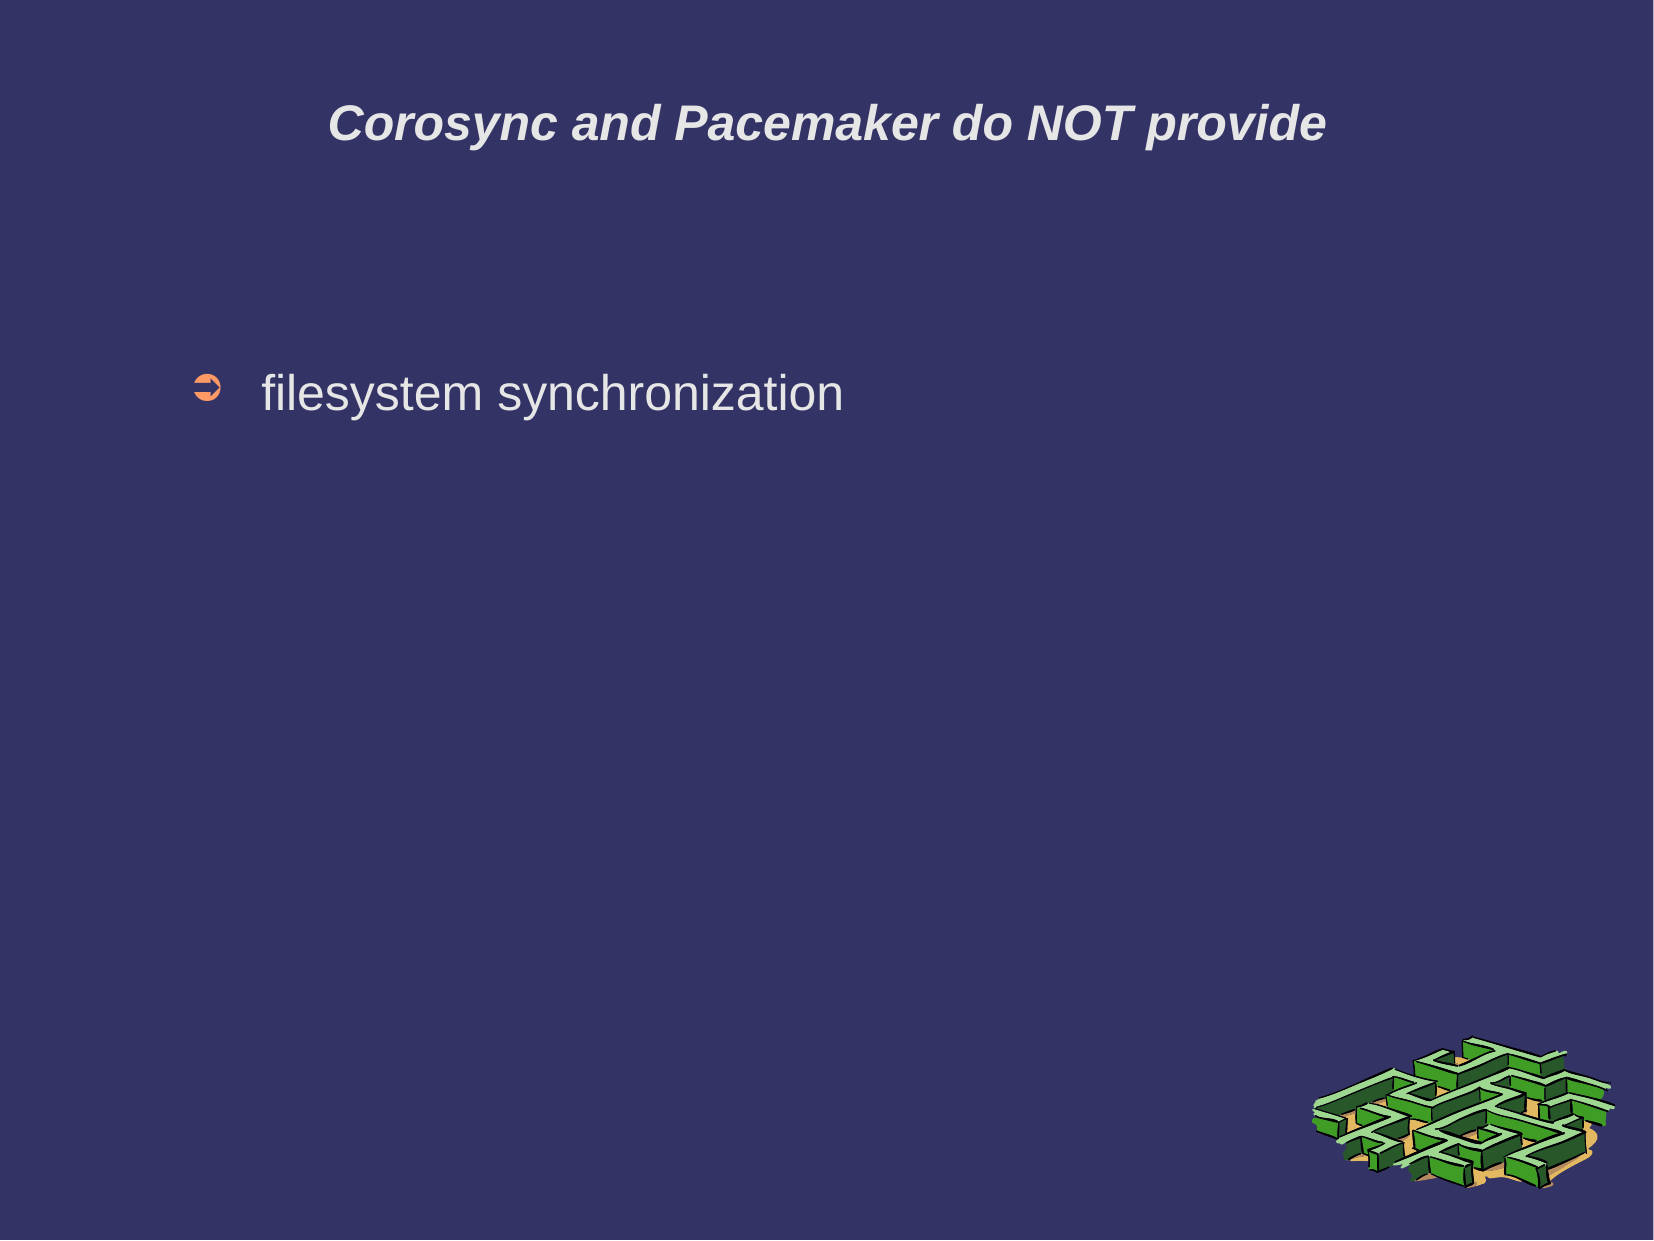

# Corosync and Pacemaker do NOT provide
filesystem synchronization